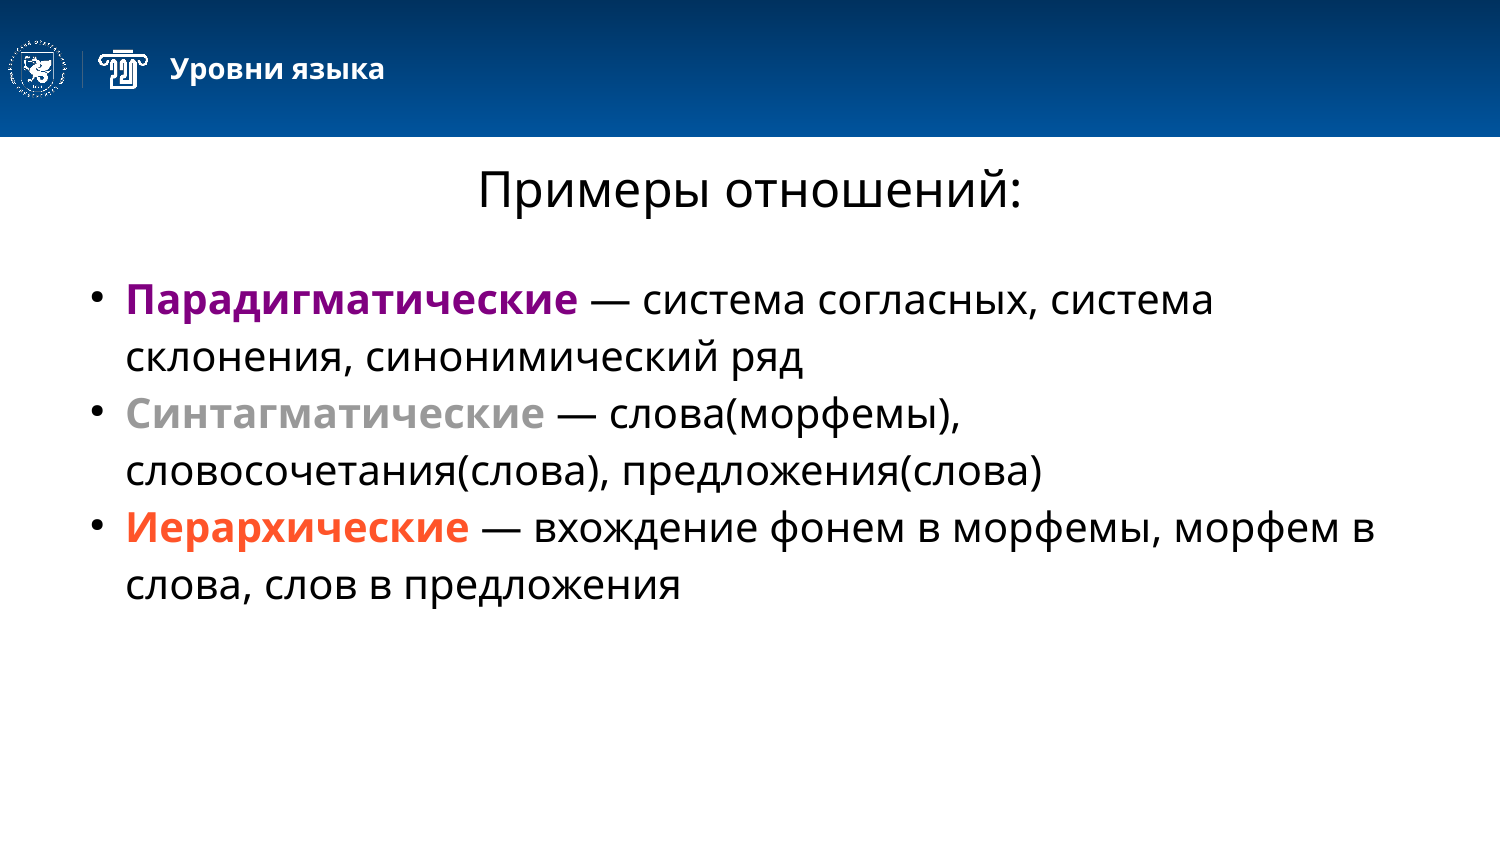

Уровни языка
Примеры отношений:
Парадигматические — система согласных, система склонения, синонимический ряд
Синтагматические — слова(морфемы), словосочетания(слова), предложения(слова)
Иерархические — вхождение фонем в морфемы, морфем в слова, слов в предложения